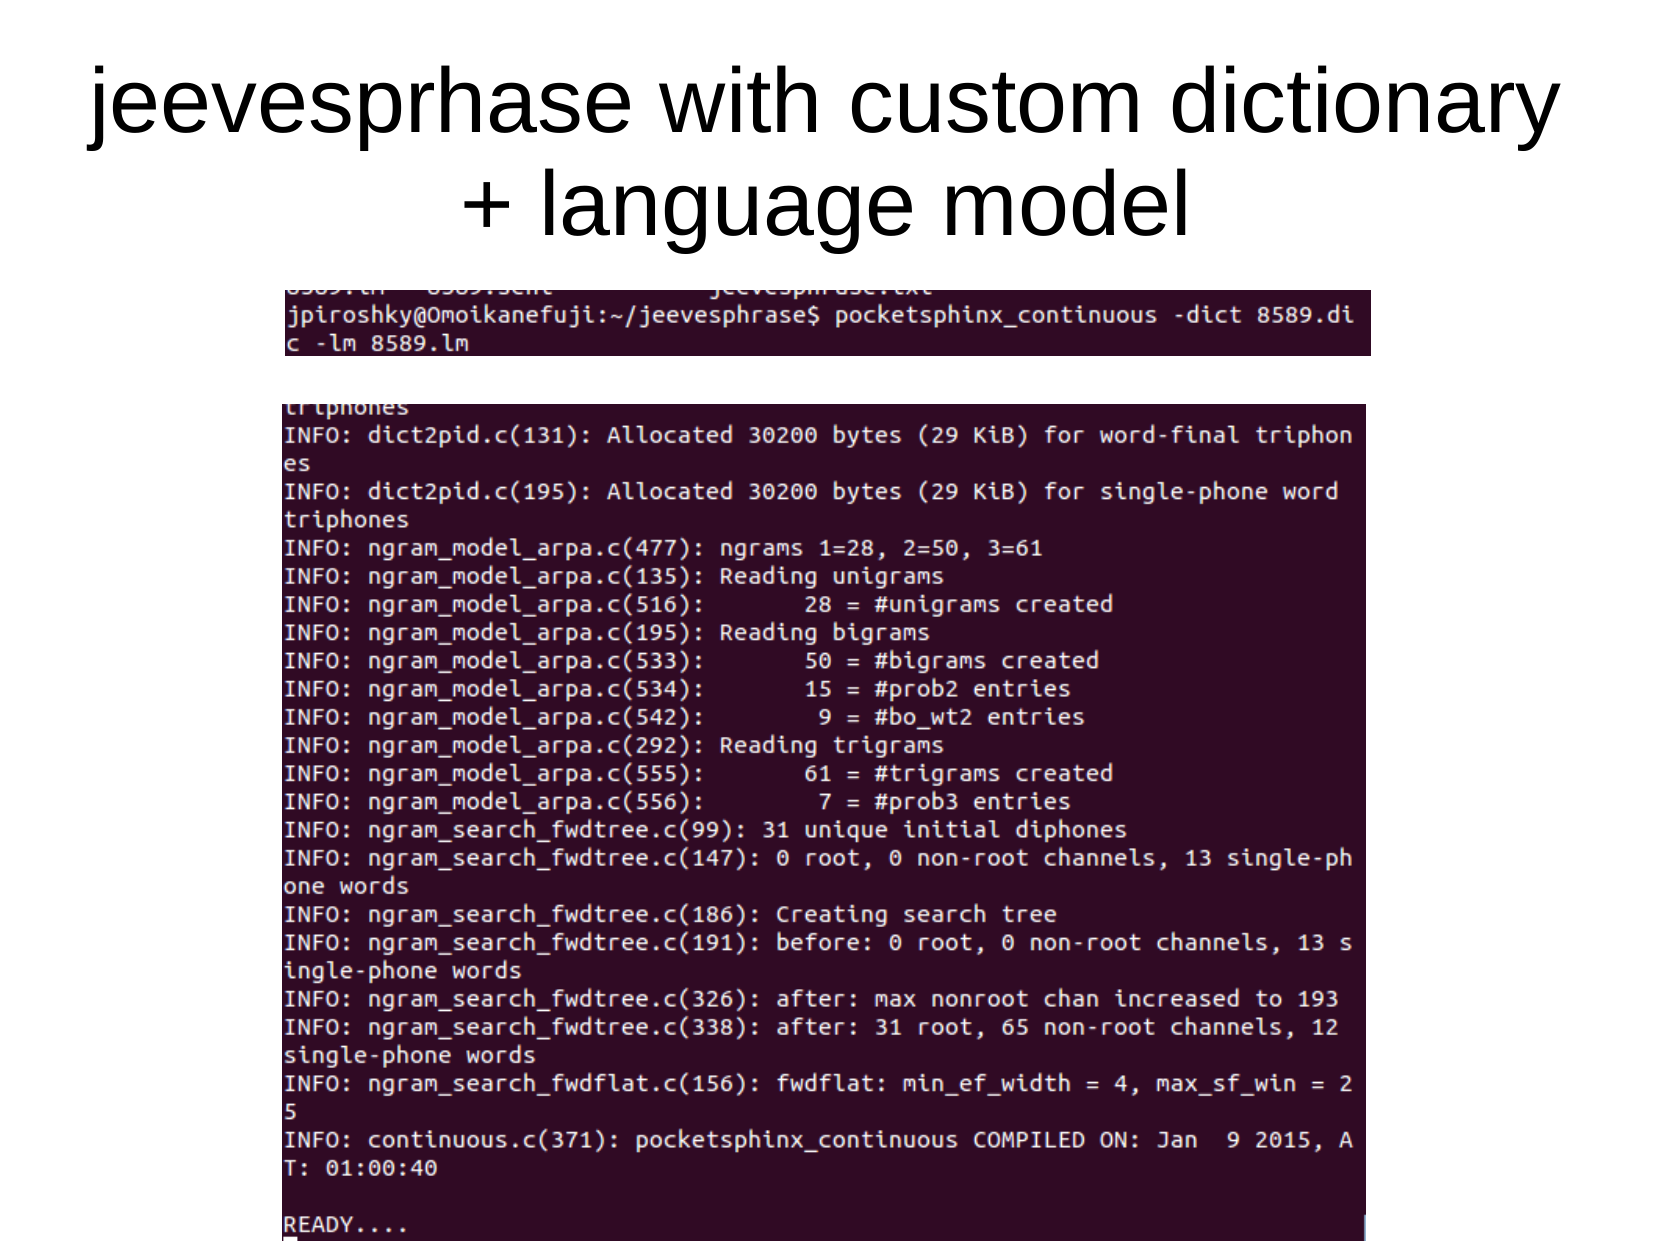

# jeevesprhase with custom dictionary + language model